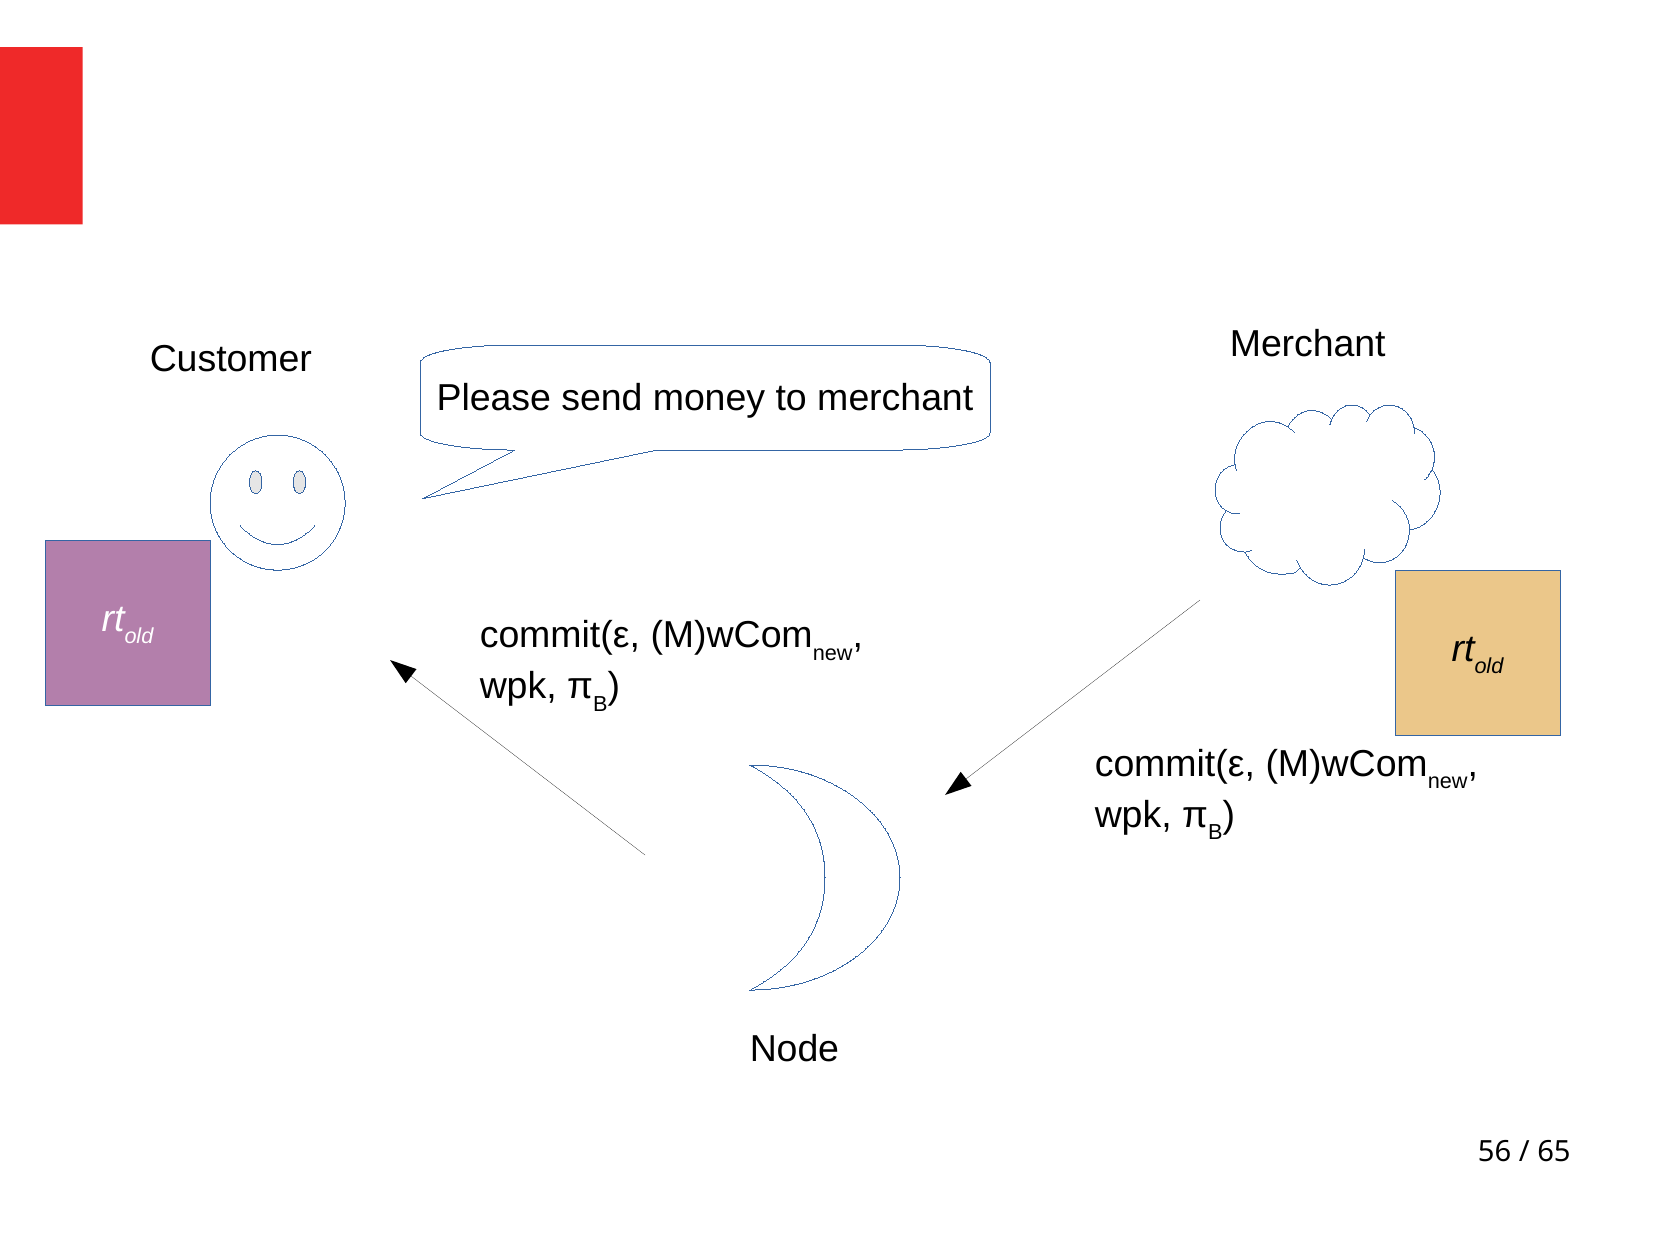

#
Merchant
Customer
Please send money to merchant
rtold
rtold
commit(ε, (M)wComnew, wpk, πB)
commit(ε, (M)wComnew, wpk, πB)
Node
56